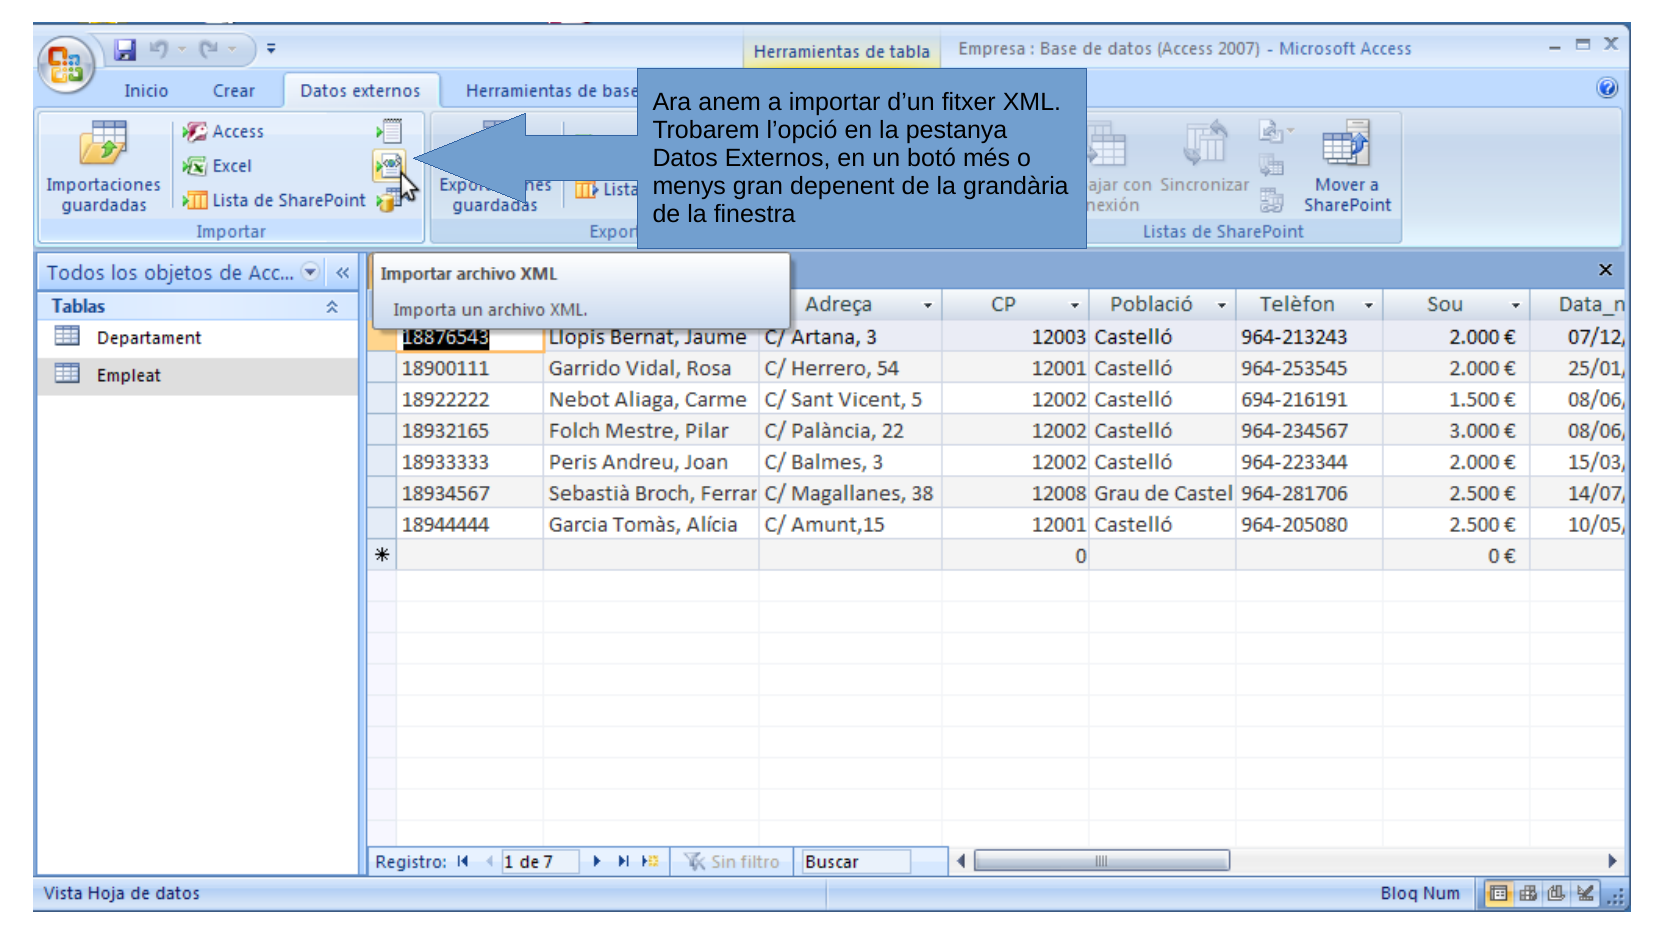

Ara anem a importar d’un fitxer XML.
Trobarem l’opció en la pestanya Datos Externos, en un botó més o menys gran depenent de la grandària de la finestra